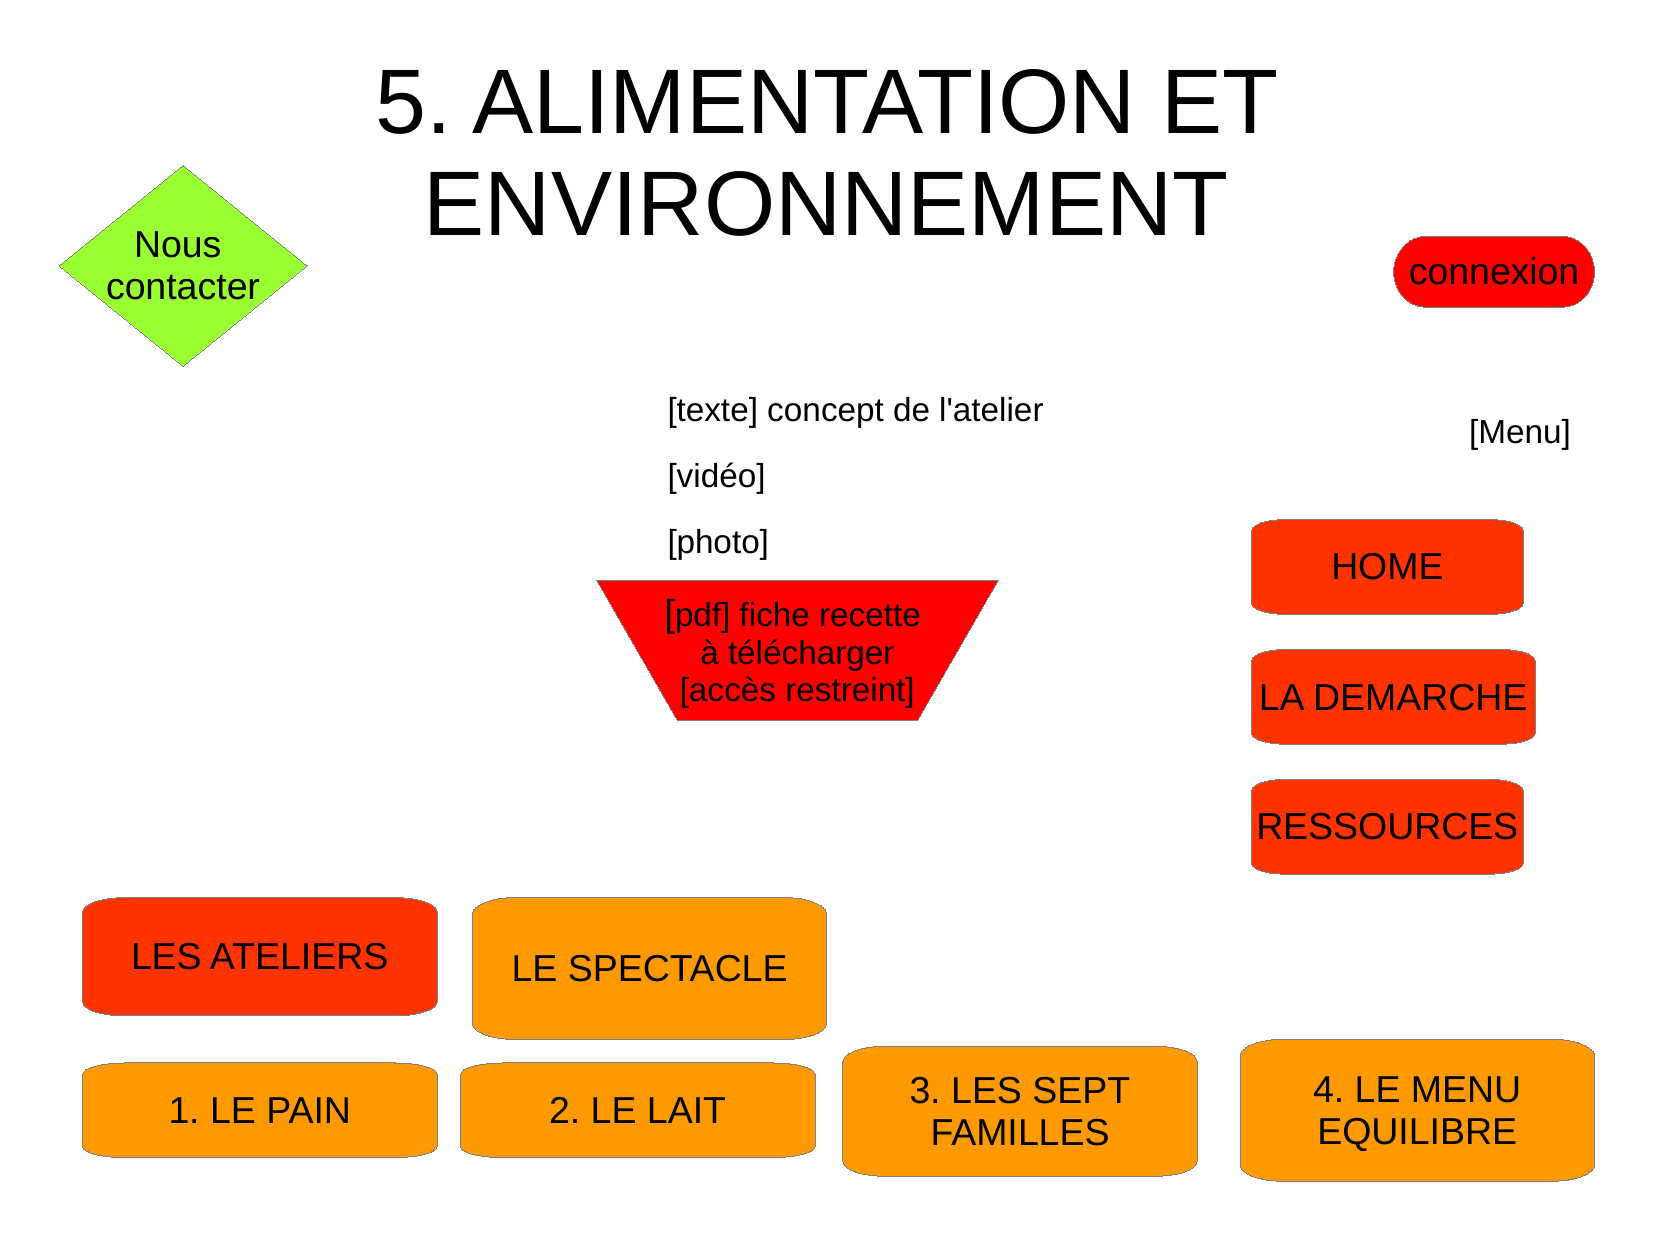

# 5. ALIMENTATION ET ENVIRONNEMENT
Nous
contacter
connexion
[texte] concept de l'atelier
[vidéo]
[photo]
[Menu]
HOME
[pdf] fiche recette
à télécharger
[accès restreint]
LA DEMARCHE
RESSOURCES
LES ATELIERS
LE SPECTACLE
4. LE MENU
EQUILIBRE
3. LES SEPT
FAMILLES
1. LE PAIN
2. LE LAIT